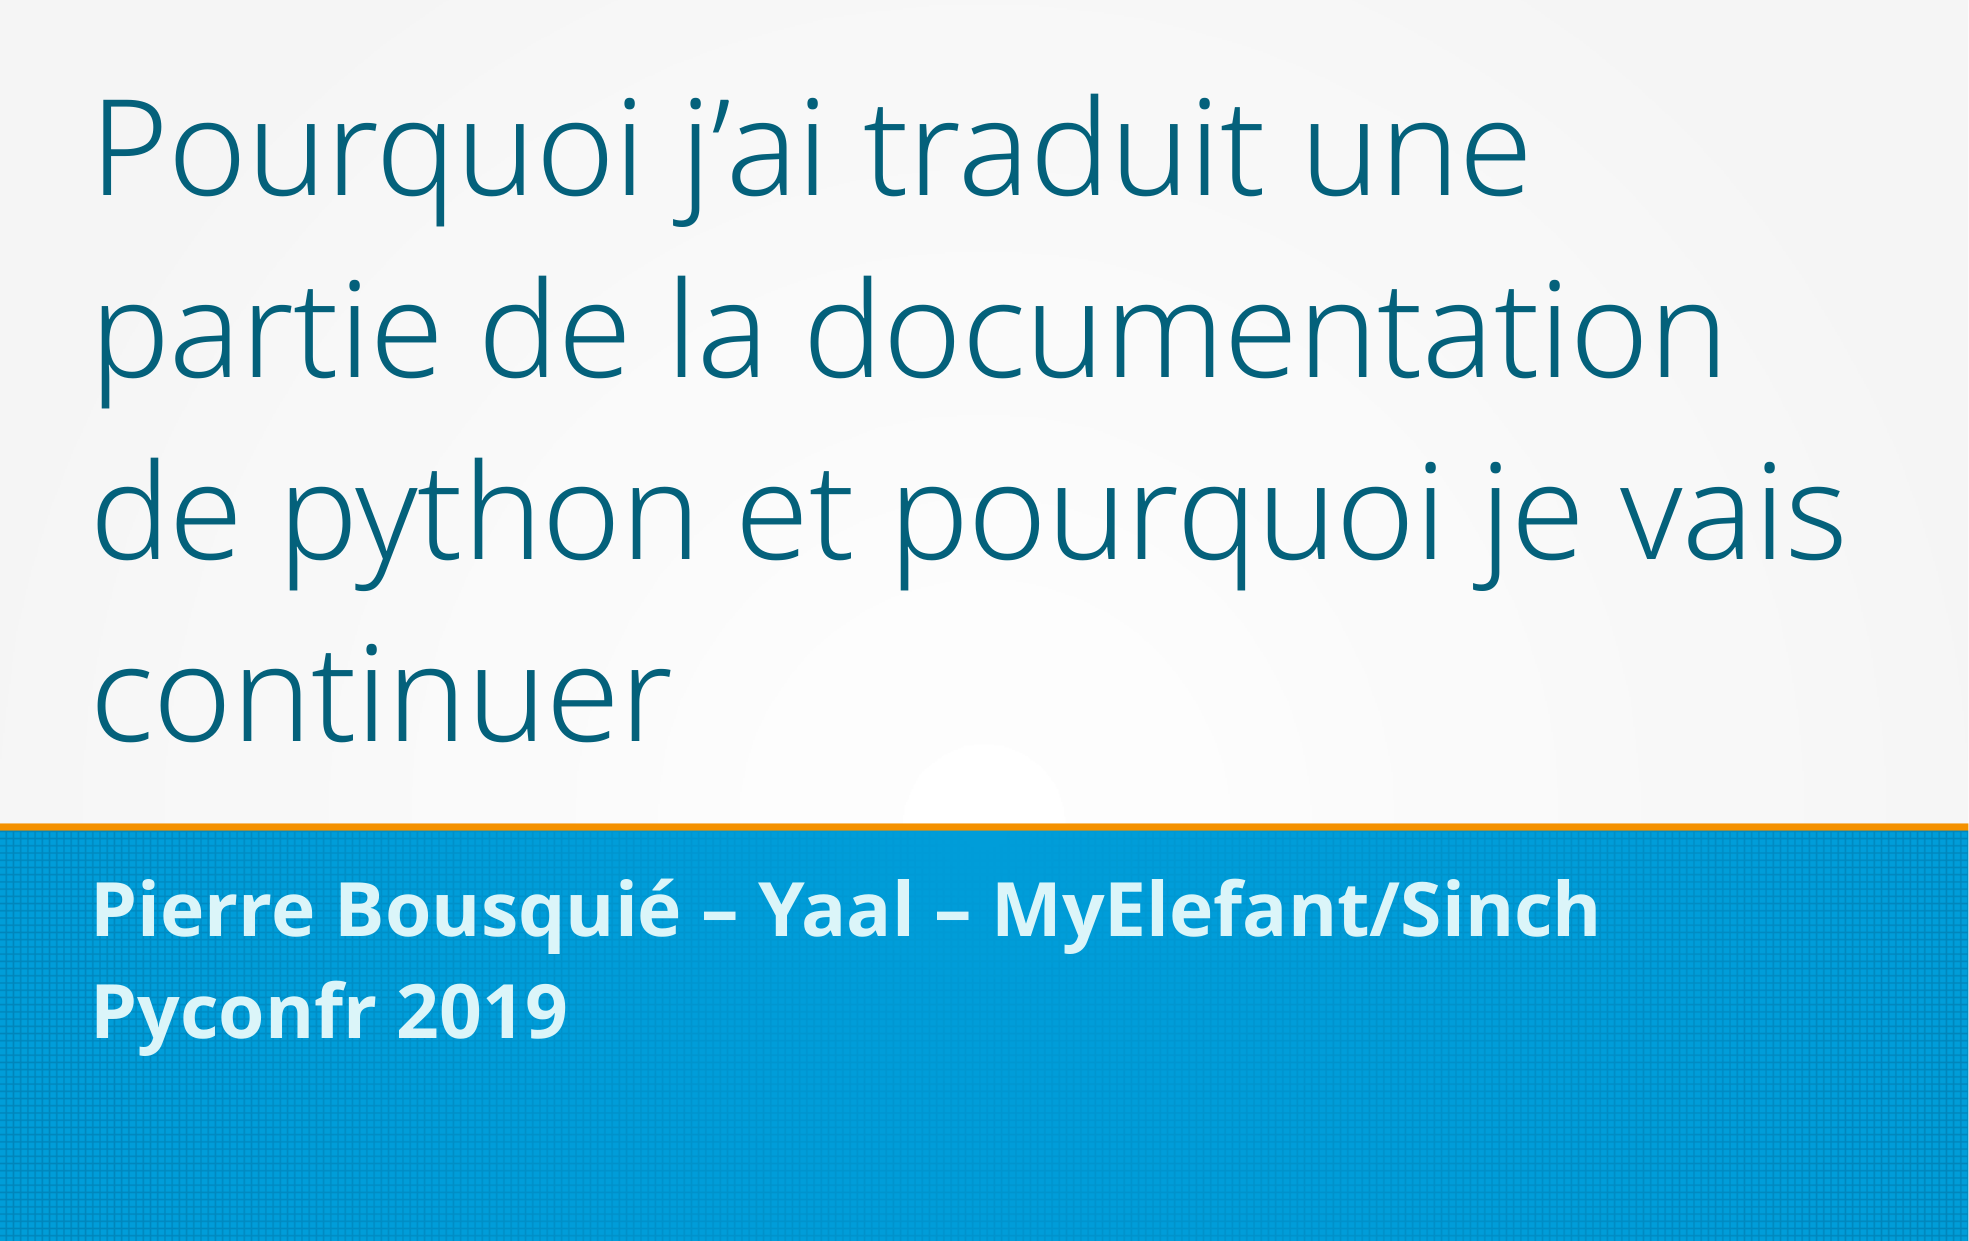

# Pourquoi j’ai traduit une partie de la documentation de python et pourquoi je vais continuer
Pierre Bousquié – Yaal – MyElefant/Sinch
Pyconfr 2019